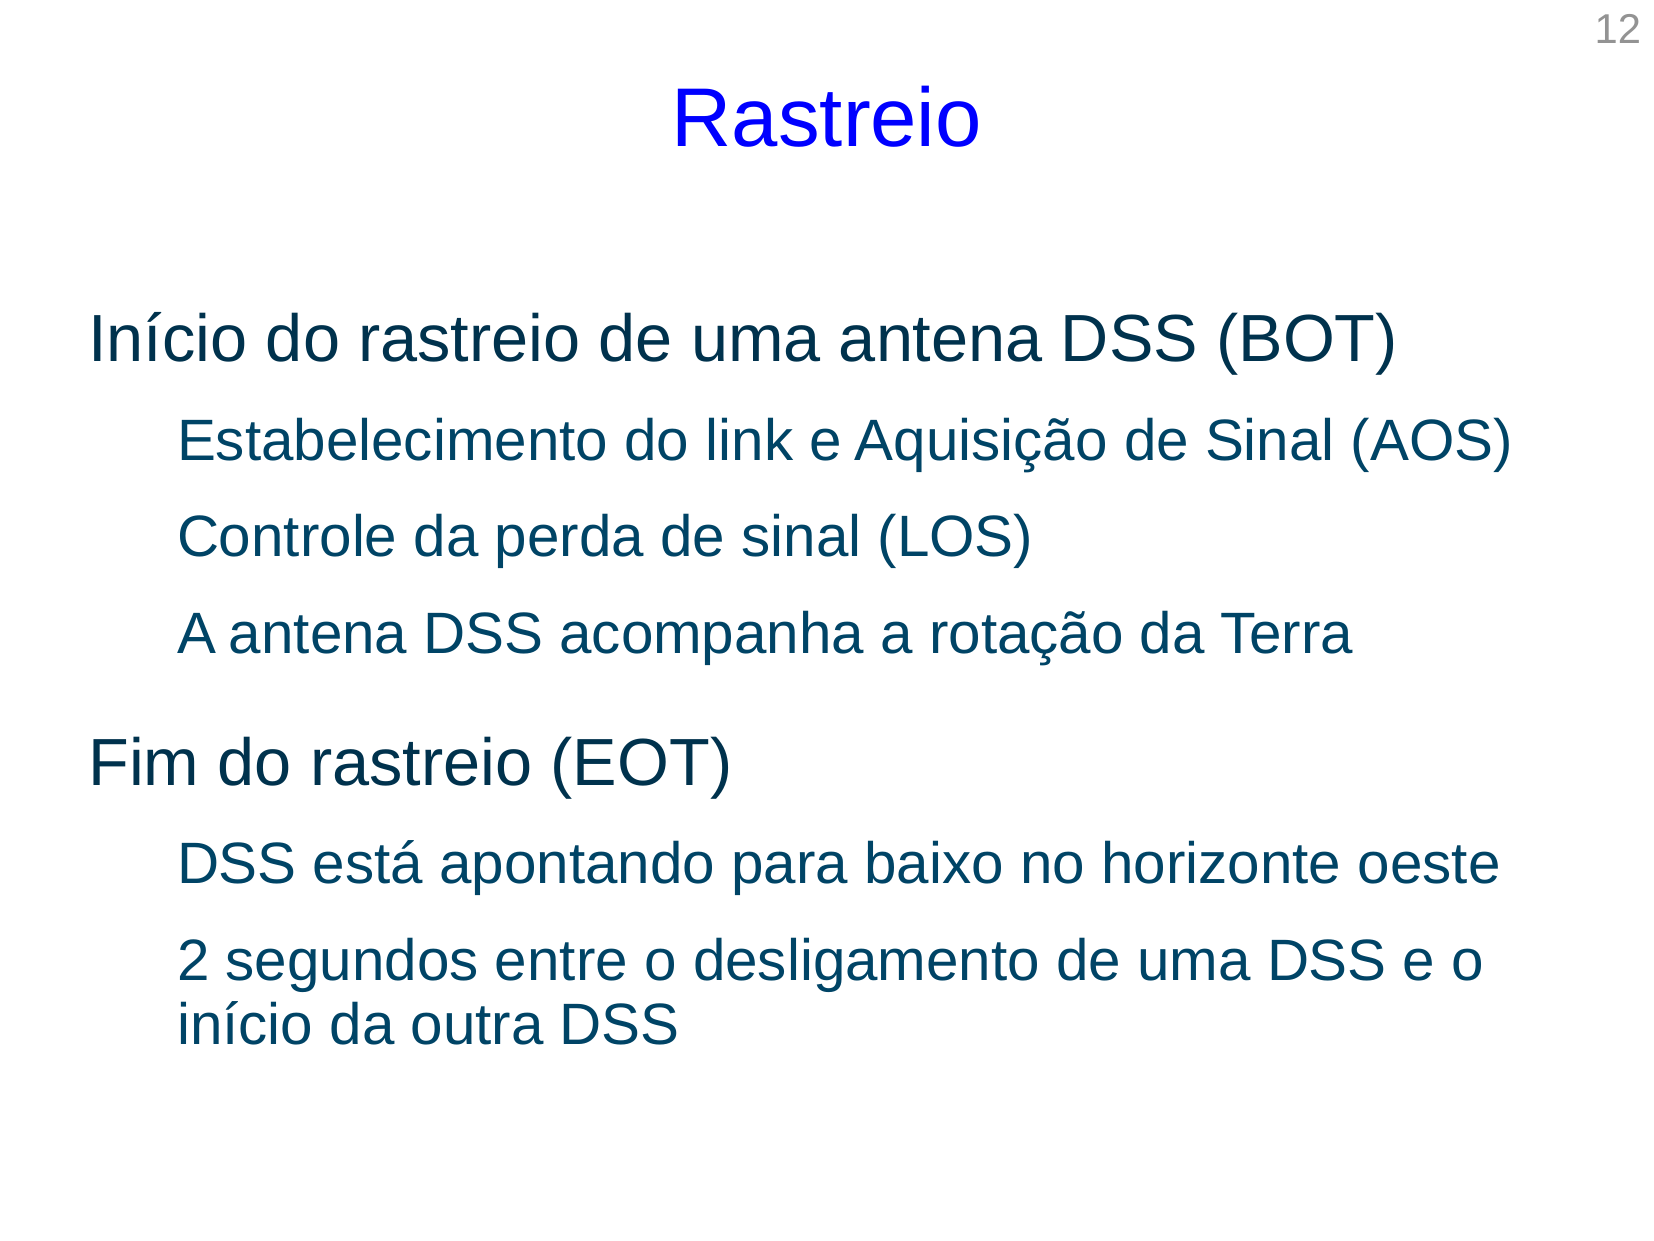

12
# Rastreio
Início do rastreio de uma antena DSS (BOT)
Estabelecimento do link e Aquisição de Sinal (AOS)
Controle da perda de sinal (LOS)
A antena DSS acompanha a rotação da Terra
Fim do rastreio (EOT)
DSS está apontando para baixo no horizonte oeste
2 segundos entre o desligamento de uma DSS e o início da outra DSS